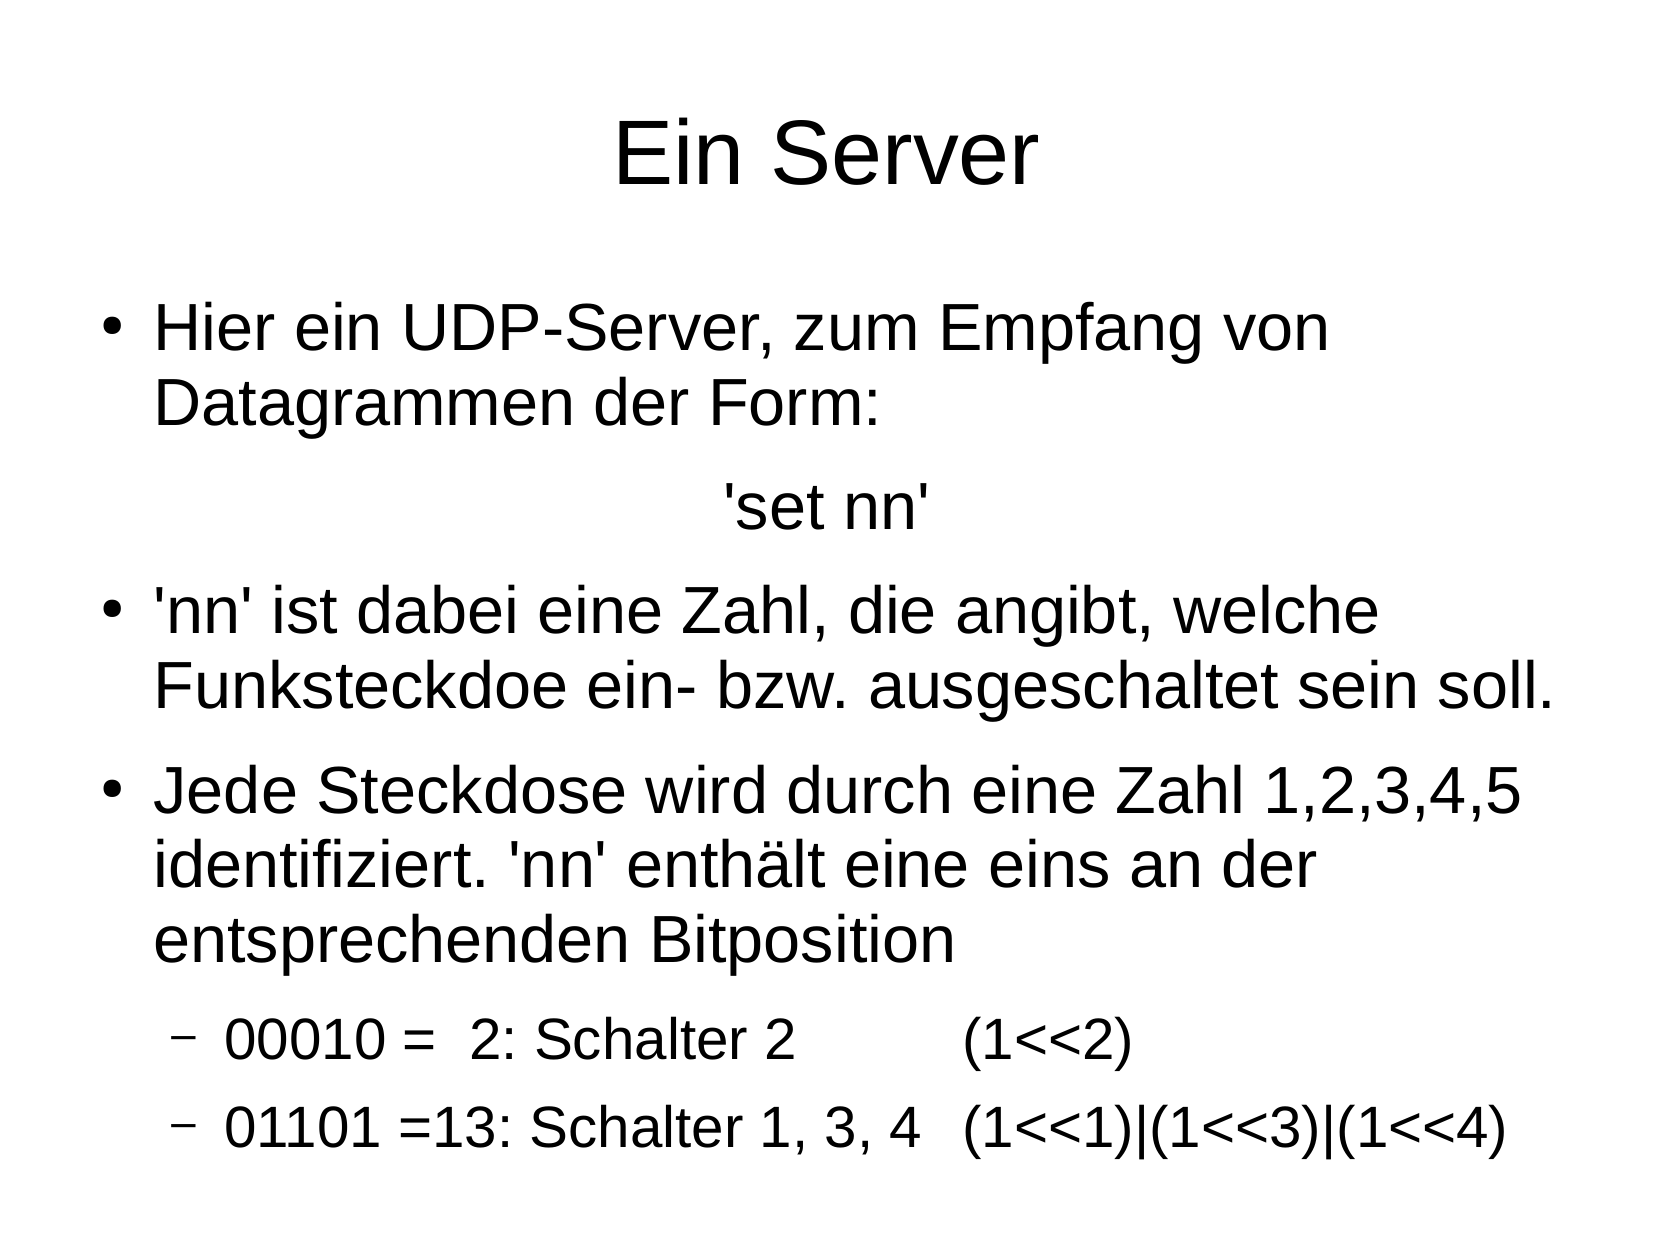

# Ein Server
Hier ein UDP-Server, zum Empfang von Datagrammen der Form:
'set nn'
'nn' ist dabei eine Zahl, die angibt, welche Funksteckdoe ein- bzw. ausgeschaltet sein soll.
Jede Steckdose wird durch eine Zahl 1,2,3,4,5 identifiziert. 'nn' enthält eine eins an der entsprechenden Bitposition
00010 = 2: Schalter 2			(1<<2)
01101 =13: Schalter 1, 3, 4	(1<<1)|(1<<3)|(1<<4)